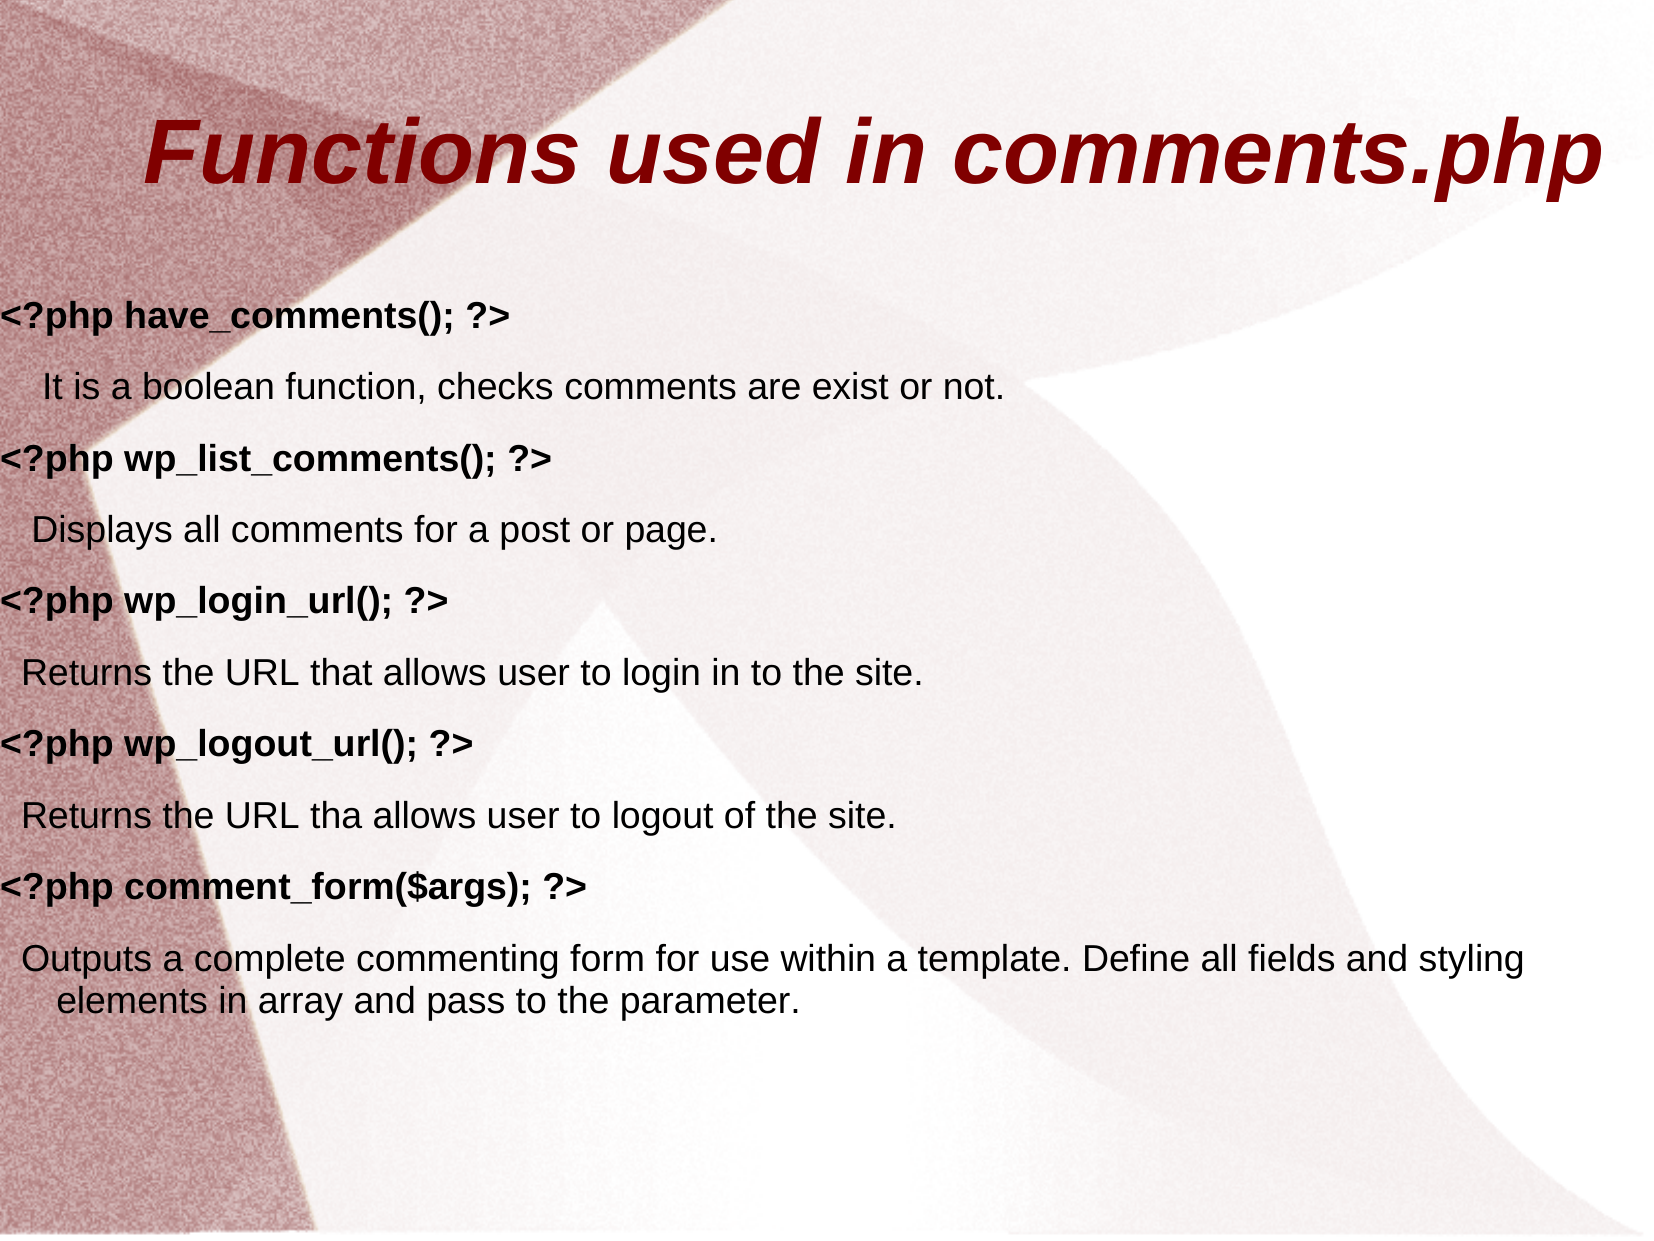

# Functions used in comments.php
<?php have_comments(); ?>
 It is a boolean function, checks comments are exist or not.
<?php wp_list_comments(); ?>
 Displays all comments for a post or page.
<?php wp_login_url(); ?>
 Returns the URL that allows user to login in to the site.
<?php wp_logout_url(); ?>
 Returns the URL tha allows user to logout of the site.
<?php comment_form($args); ?>
 Outputs a complete commenting form for use within a template. Define all fields and styling elements in array and pass to the parameter.